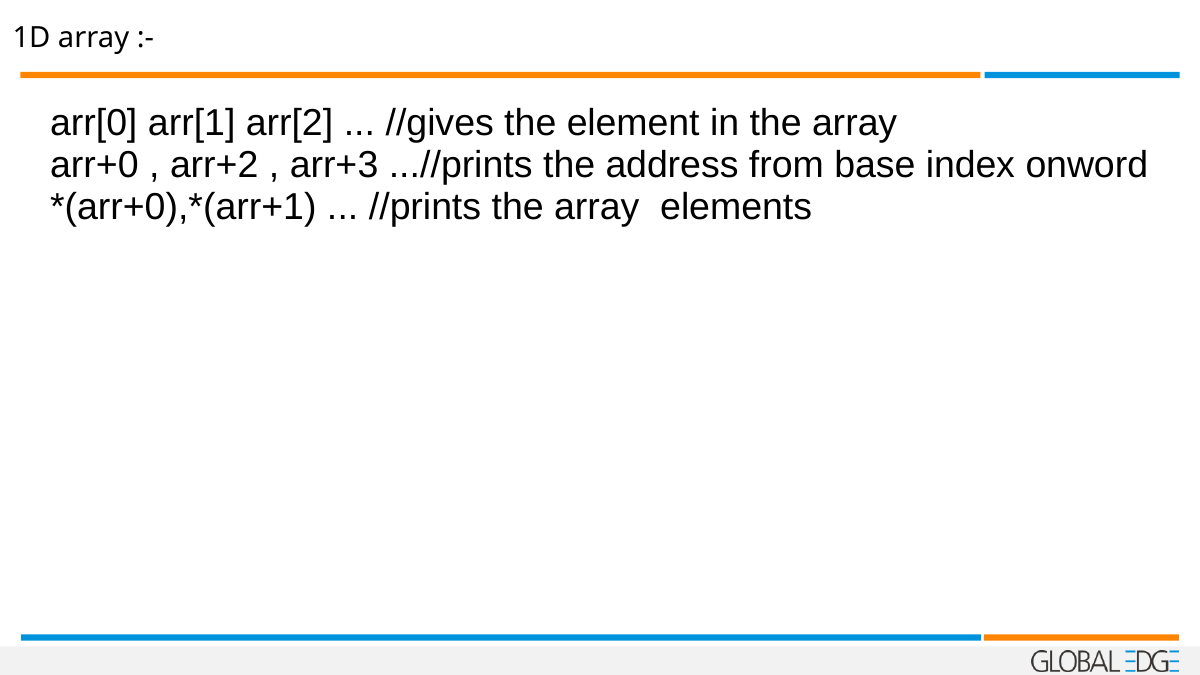

# 1D array :-
arr[0] arr[1] arr[2] ... //gives the element in the array
arr+0 , arr+2 , arr+3 ...//prints the address from base index onword
*(arr+0),*(arr+1) ... //prints the array elements